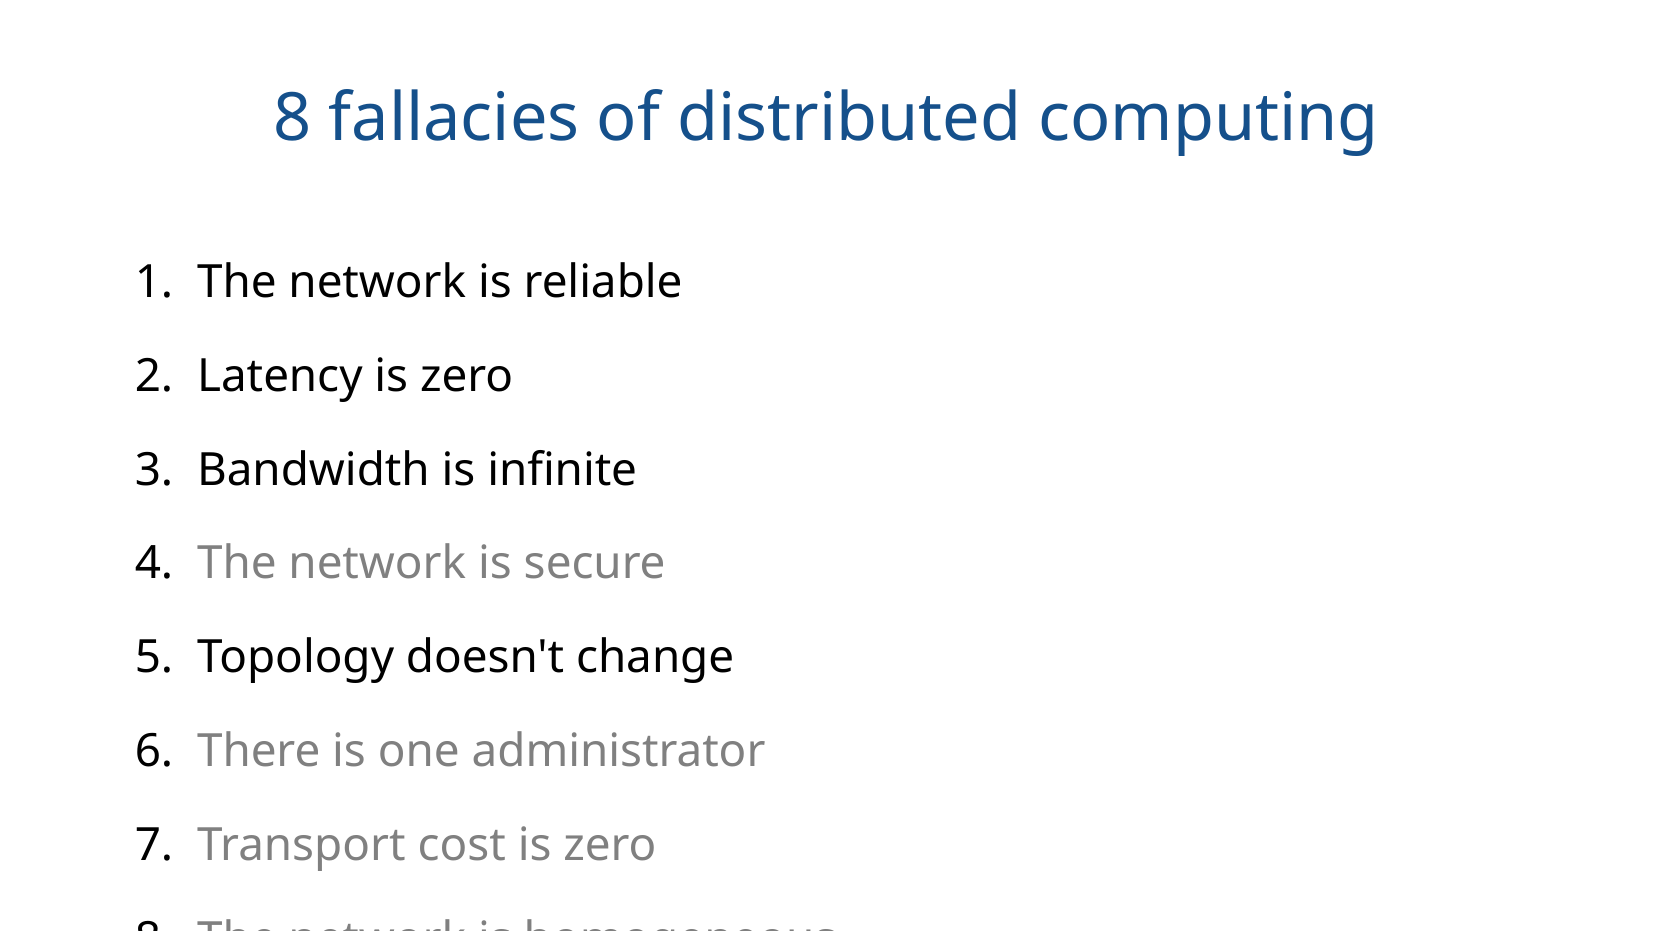

# 8 fallacies of distributed computing
 The network is reliable
 Latency is zero
 Bandwidth is infinite
 The network is secure
 Topology doesn't change
 There is one administrator
 Transport cost is zero
 The network is homogeneous.